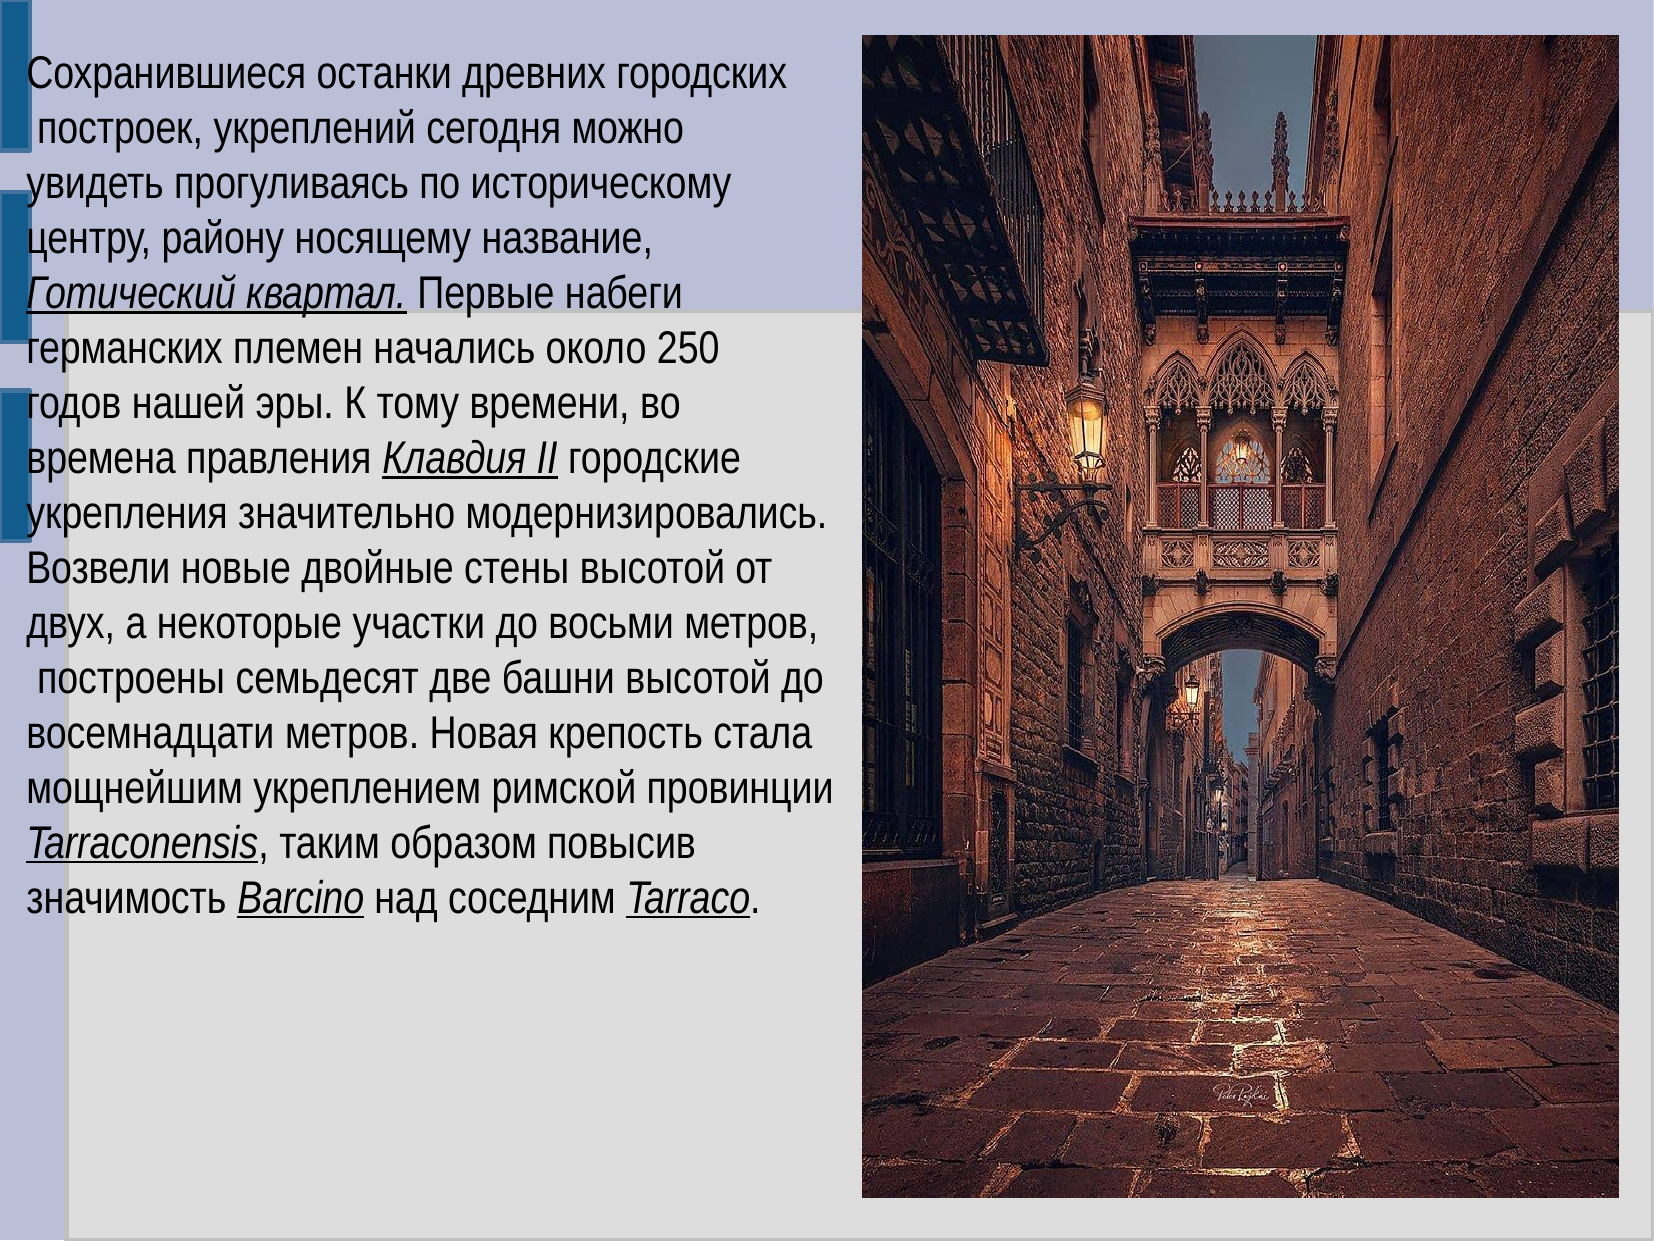

Сохранившиеся останки древних городских
 построек, укреплений сегодня можно
увидеть прогуливаясь по историческому
центру, району носящему название,
Готический квартал. Первые набеги
германских племен начались около 250
годов нашей эры. К тому времени, во
времена правления Клавдия II городские
укрепления значительно модернизировались.
Возвели новые двойные стены высотой от
двух, а некоторые участки до восьми метров,
 построены семьдесят две башни высотой до
восемнадцати метров. Новая крепость стала
мощнейшим укреплением римской провинции
Tarraconensis, таким образом повысив
значимость Barcino над соседним Tarraco.